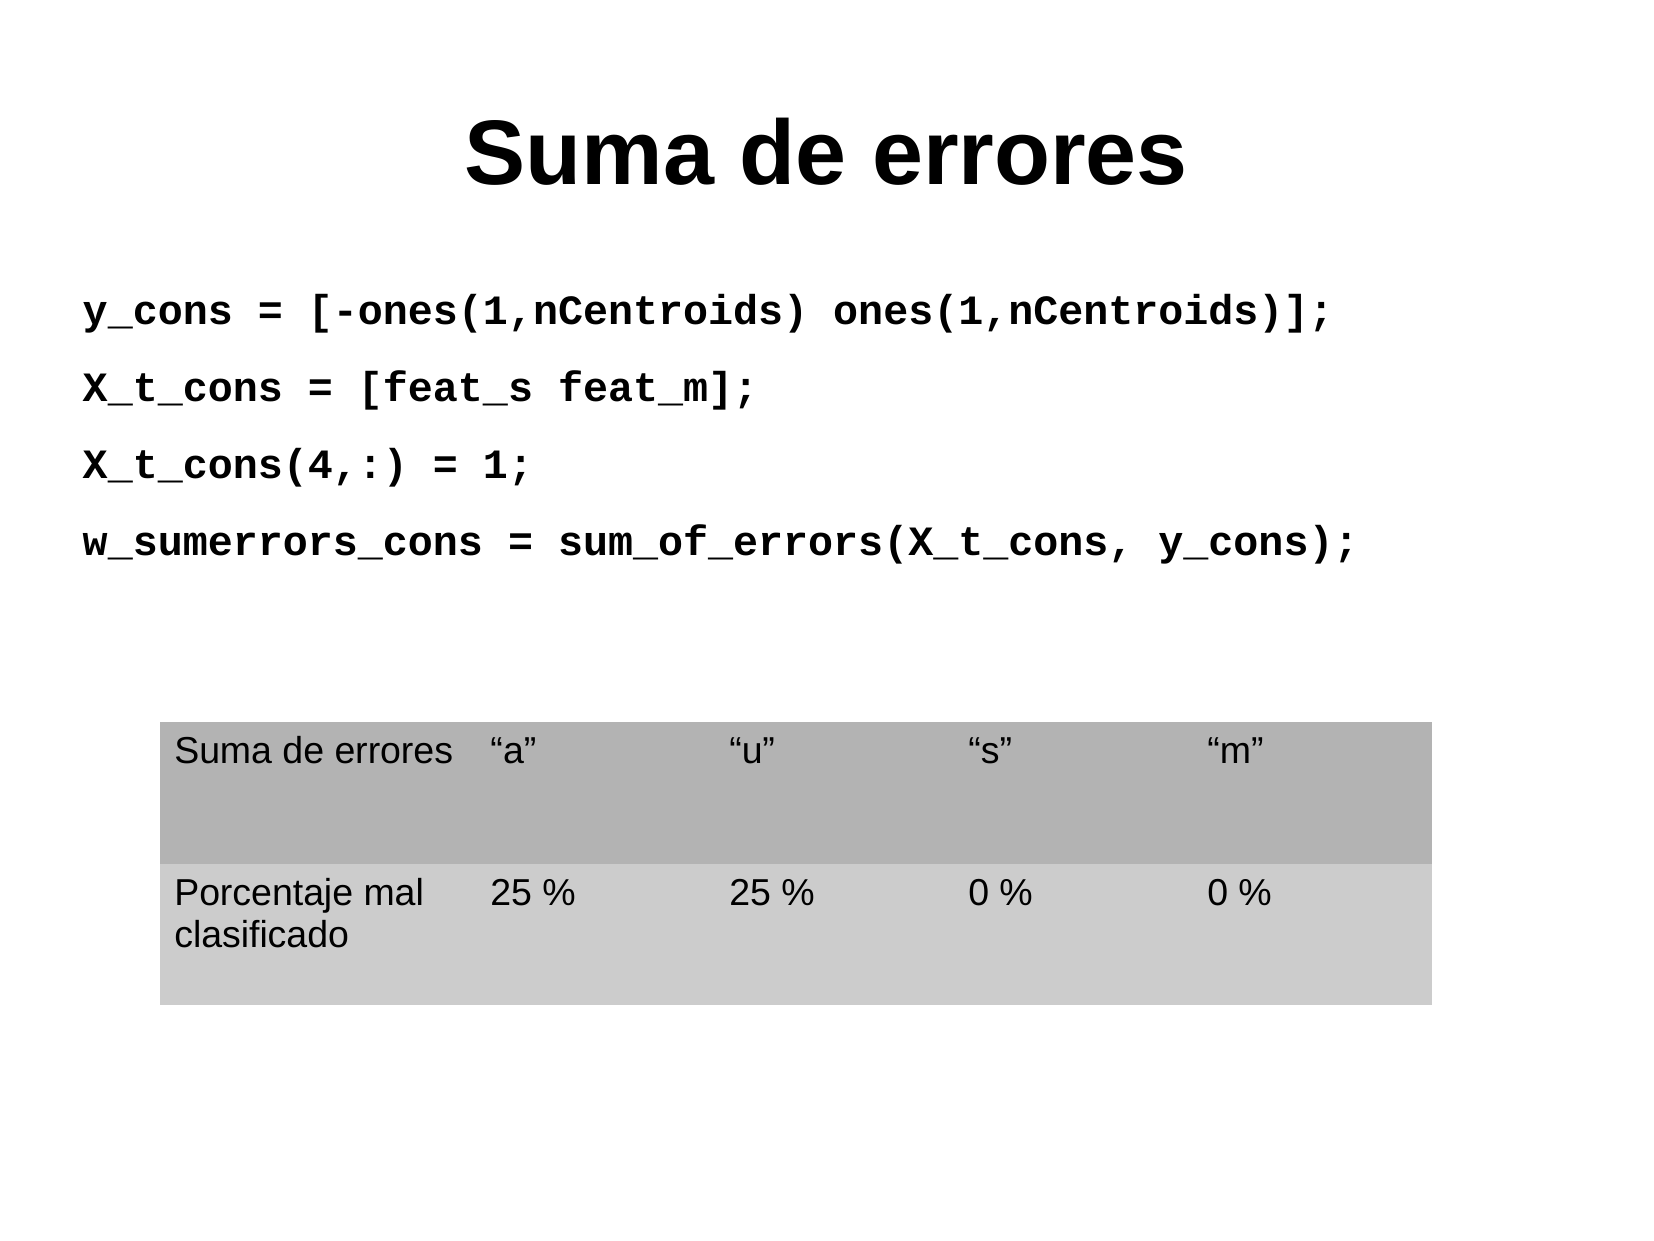

# Suma de errores
y_cons = [-ones(1,nCentroids) ones(1,nCentroids)];
X_t_cons = [feat_s feat_m];
X_t_cons(4,:) = 1;
w_sumerrors_cons = sum_of_errors(X_t_cons, y_cons);
| Suma de errores | “a” | “u” | “s” | “m” |
| --- | --- | --- | --- | --- |
| Porcentaje mal clasificado | 25 % | 25 % | 0 % | 0 % |